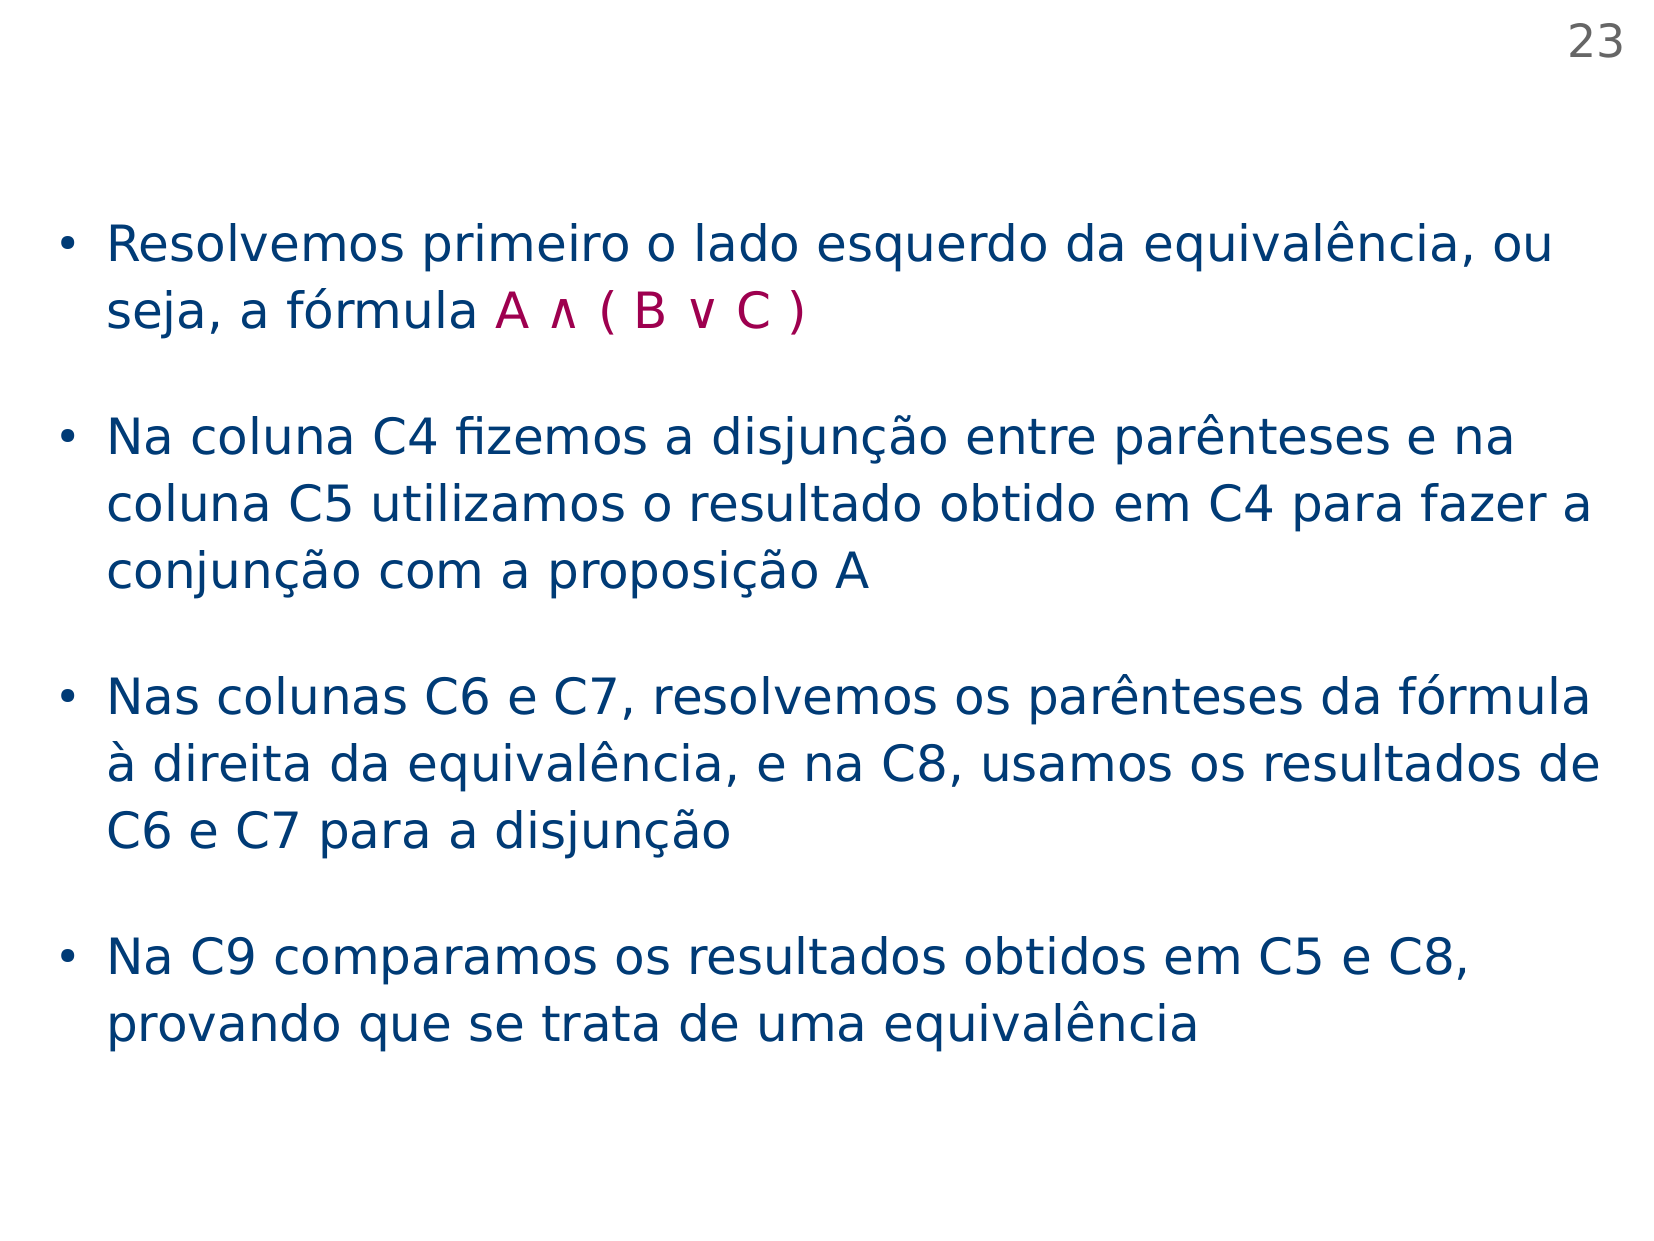

23
#
Resolvemos primeiro o lado esquerdo da equivalência, ou seja, a fórmula A ∧ ( B ∨ C )
Na coluna C4 fizemos a disjunção entre parênteses e na coluna C5 utilizamos o resultado obtido em C4 para fazer a conjunção com a proposição A
Nas colunas C6 e C7, resolvemos os parênteses da fórmula à direita da equivalência, e na C8, usamos os resultados de C6 e C7 para a disjunção
Na C9 comparamos os resultados obtidos em C5 e C8, provando que se trata de uma equivalência